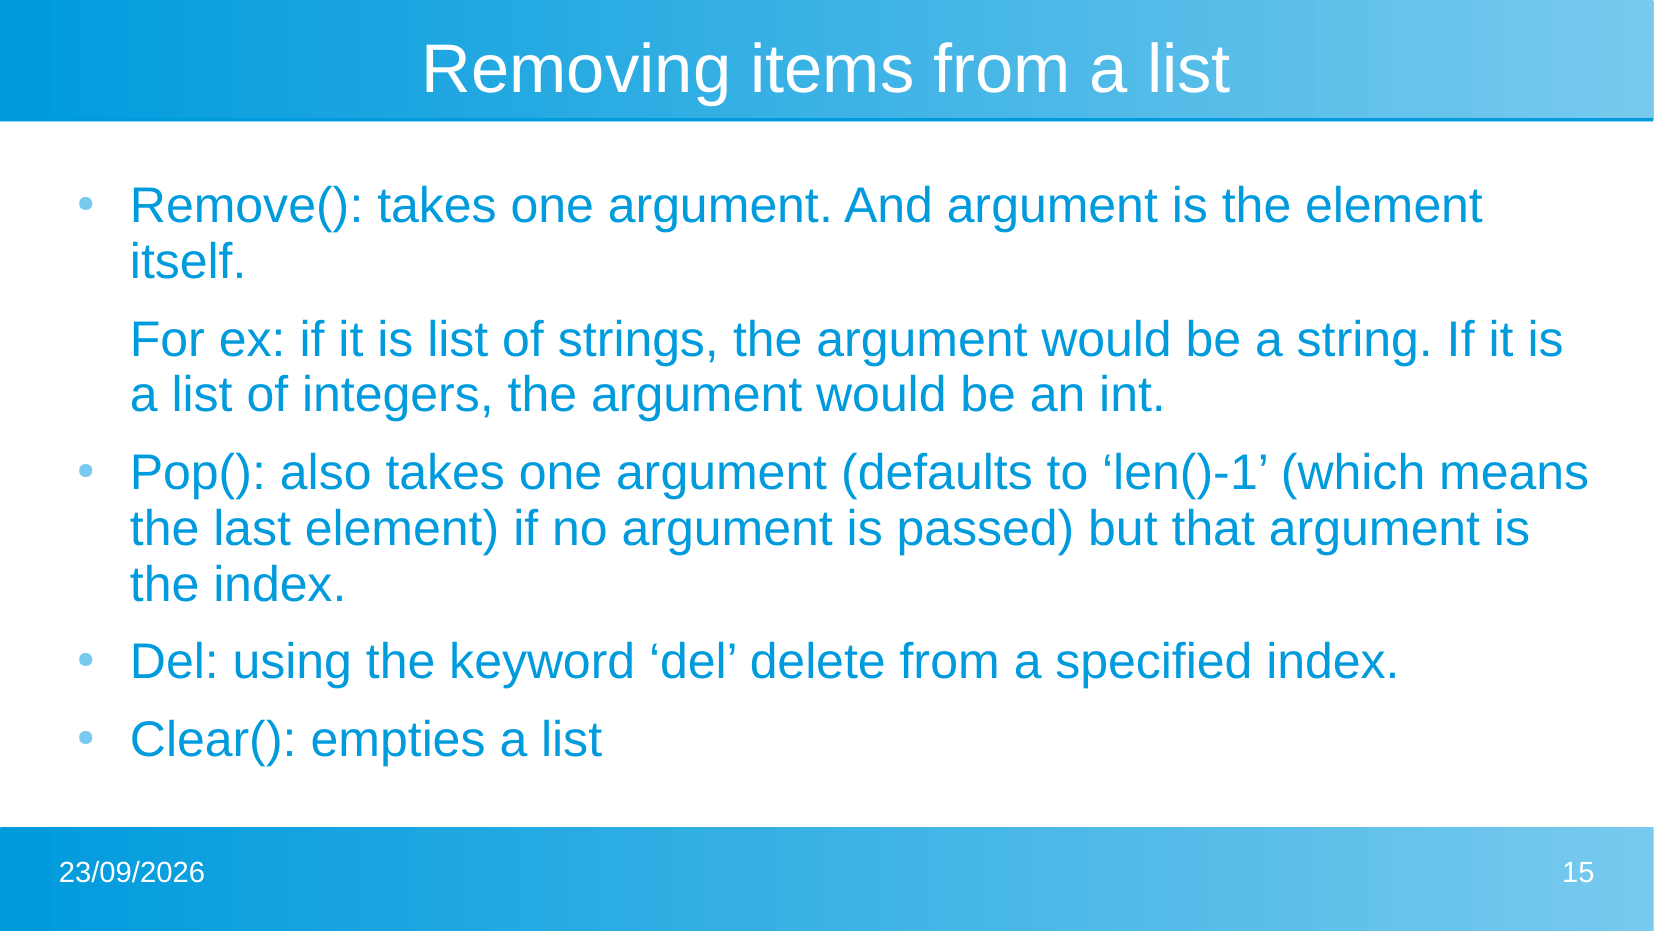

# Removing items from a list
Remove(): takes one argument. And argument is the element itself.
For ex: if it is list of strings, the argument would be a string. If it is a list of integers, the argument would be an int.
Pop(): also takes one argument (defaults to ‘len()-1’ (which means the last element) if no argument is passed) but that argument is the index.
Del: using the keyword ‘del’ delete from a specified index.
Clear(): empties a list
15